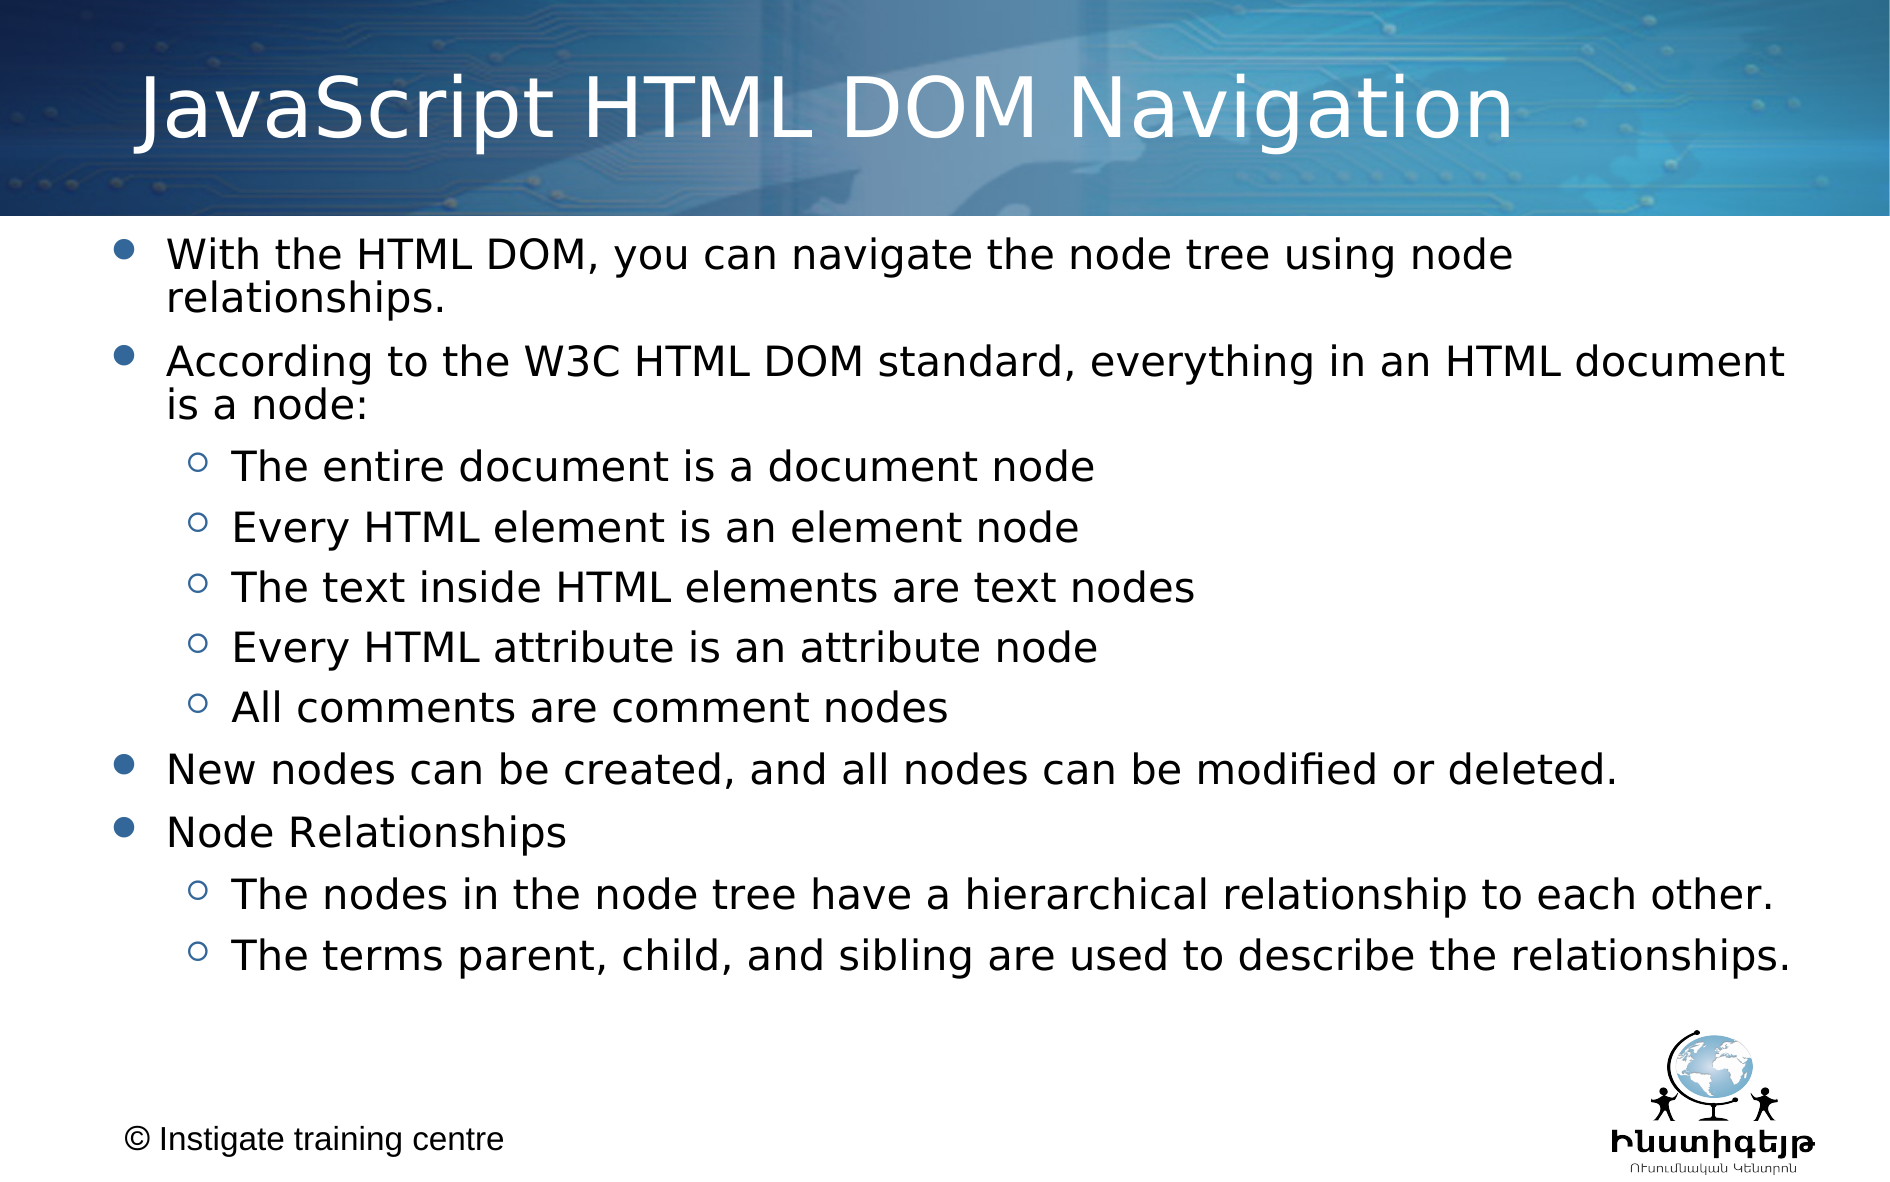

JavaScript HTML DOM Navigation
# With the HTML DOM, you can navigate the node tree using node relationships.
According to the W3C HTML DOM standard, everything in an HTML document is a node:
The entire document is a document node
Every HTML element is an element node
The text inside HTML elements are text nodes
Every HTML attribute is an attribute node
All comments are comment nodes
New nodes can be created, and all nodes can be modified or deleted.
Node Relationships
The nodes in the node tree have a hierarchical relationship to each other.
The terms parent, child, and sibling are used to describe the relationships.